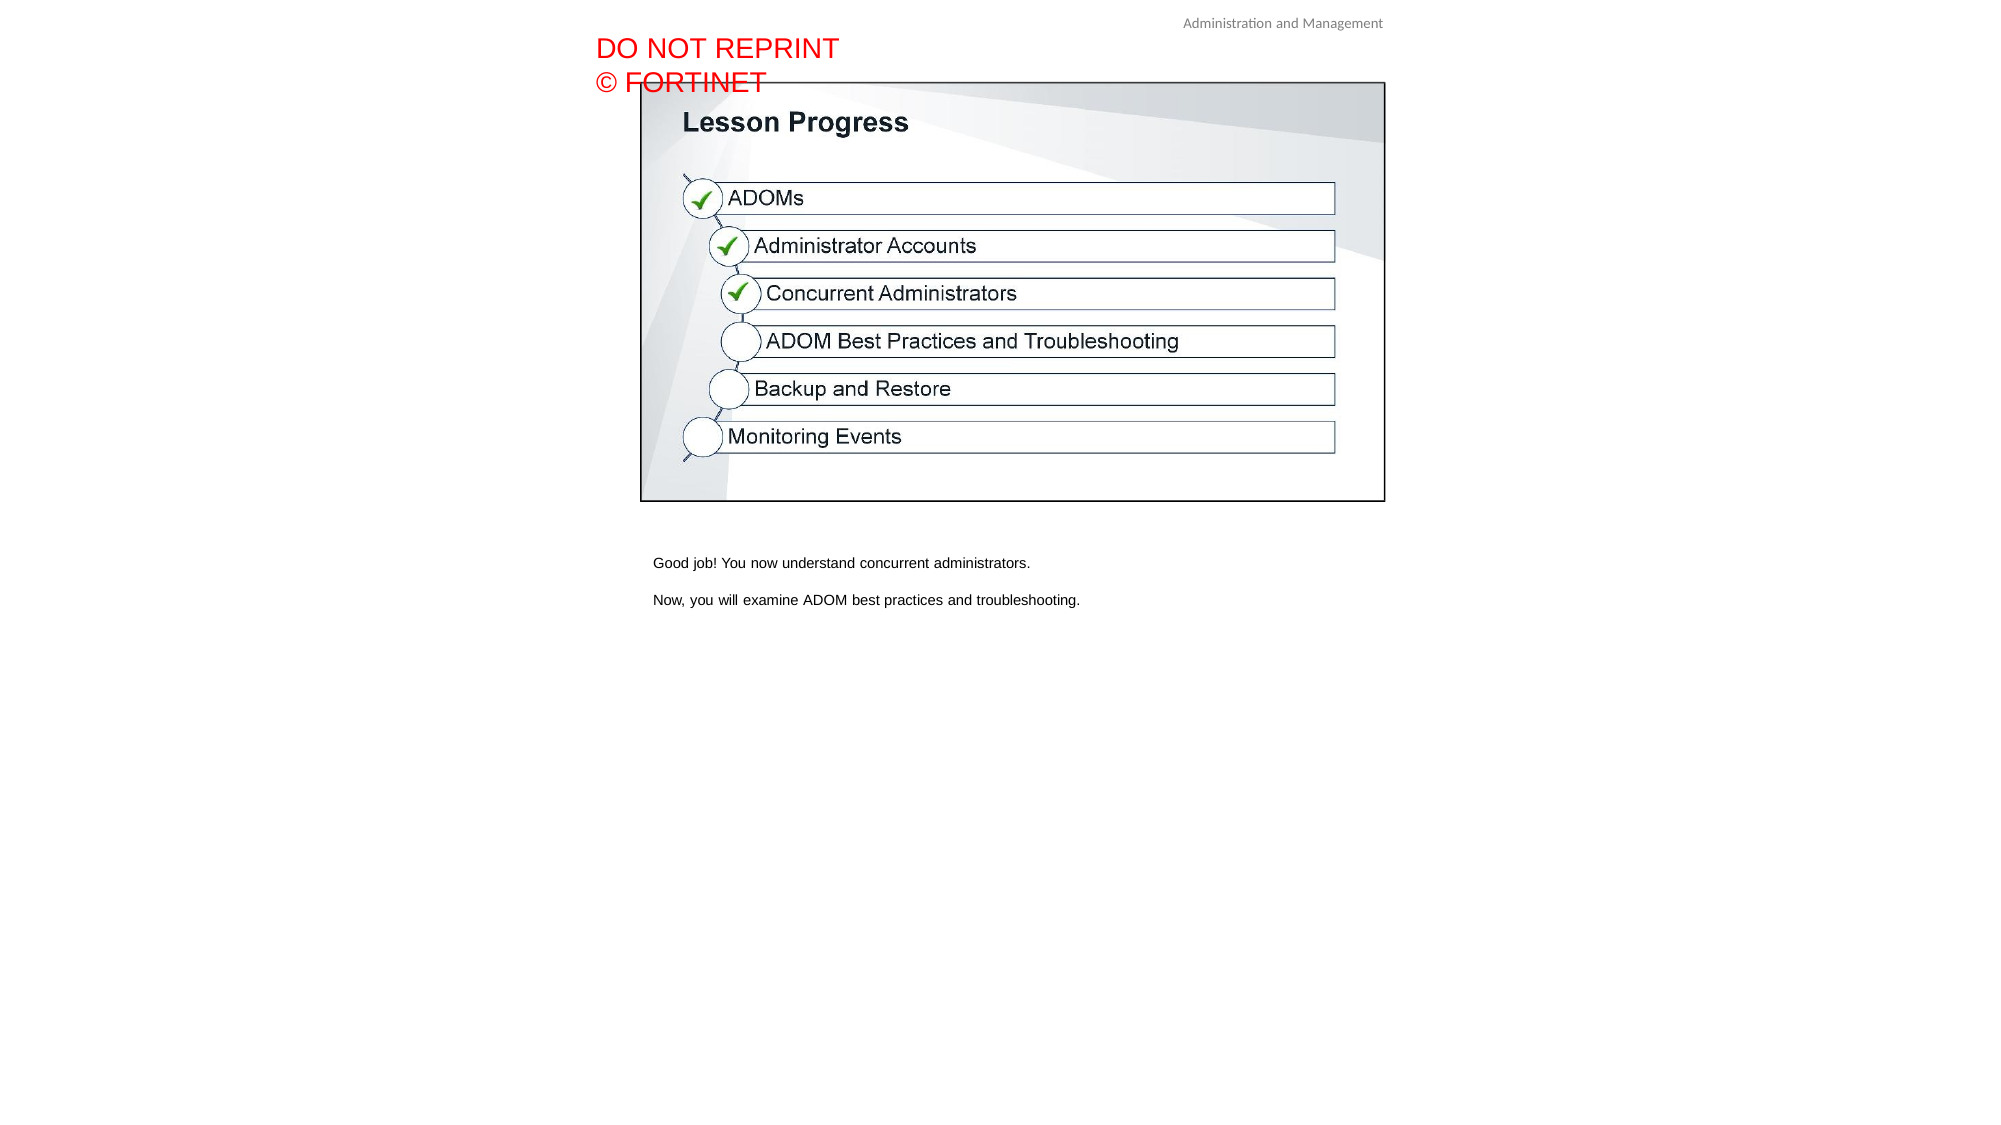

Administration and Management
DO NOT REPRINT
© FORTINET
Good job! You now understand concurrent administrators.
Now, you will examine ADOM best practices and troubleshooting.
FortiManager 6.2 Study Guide
1